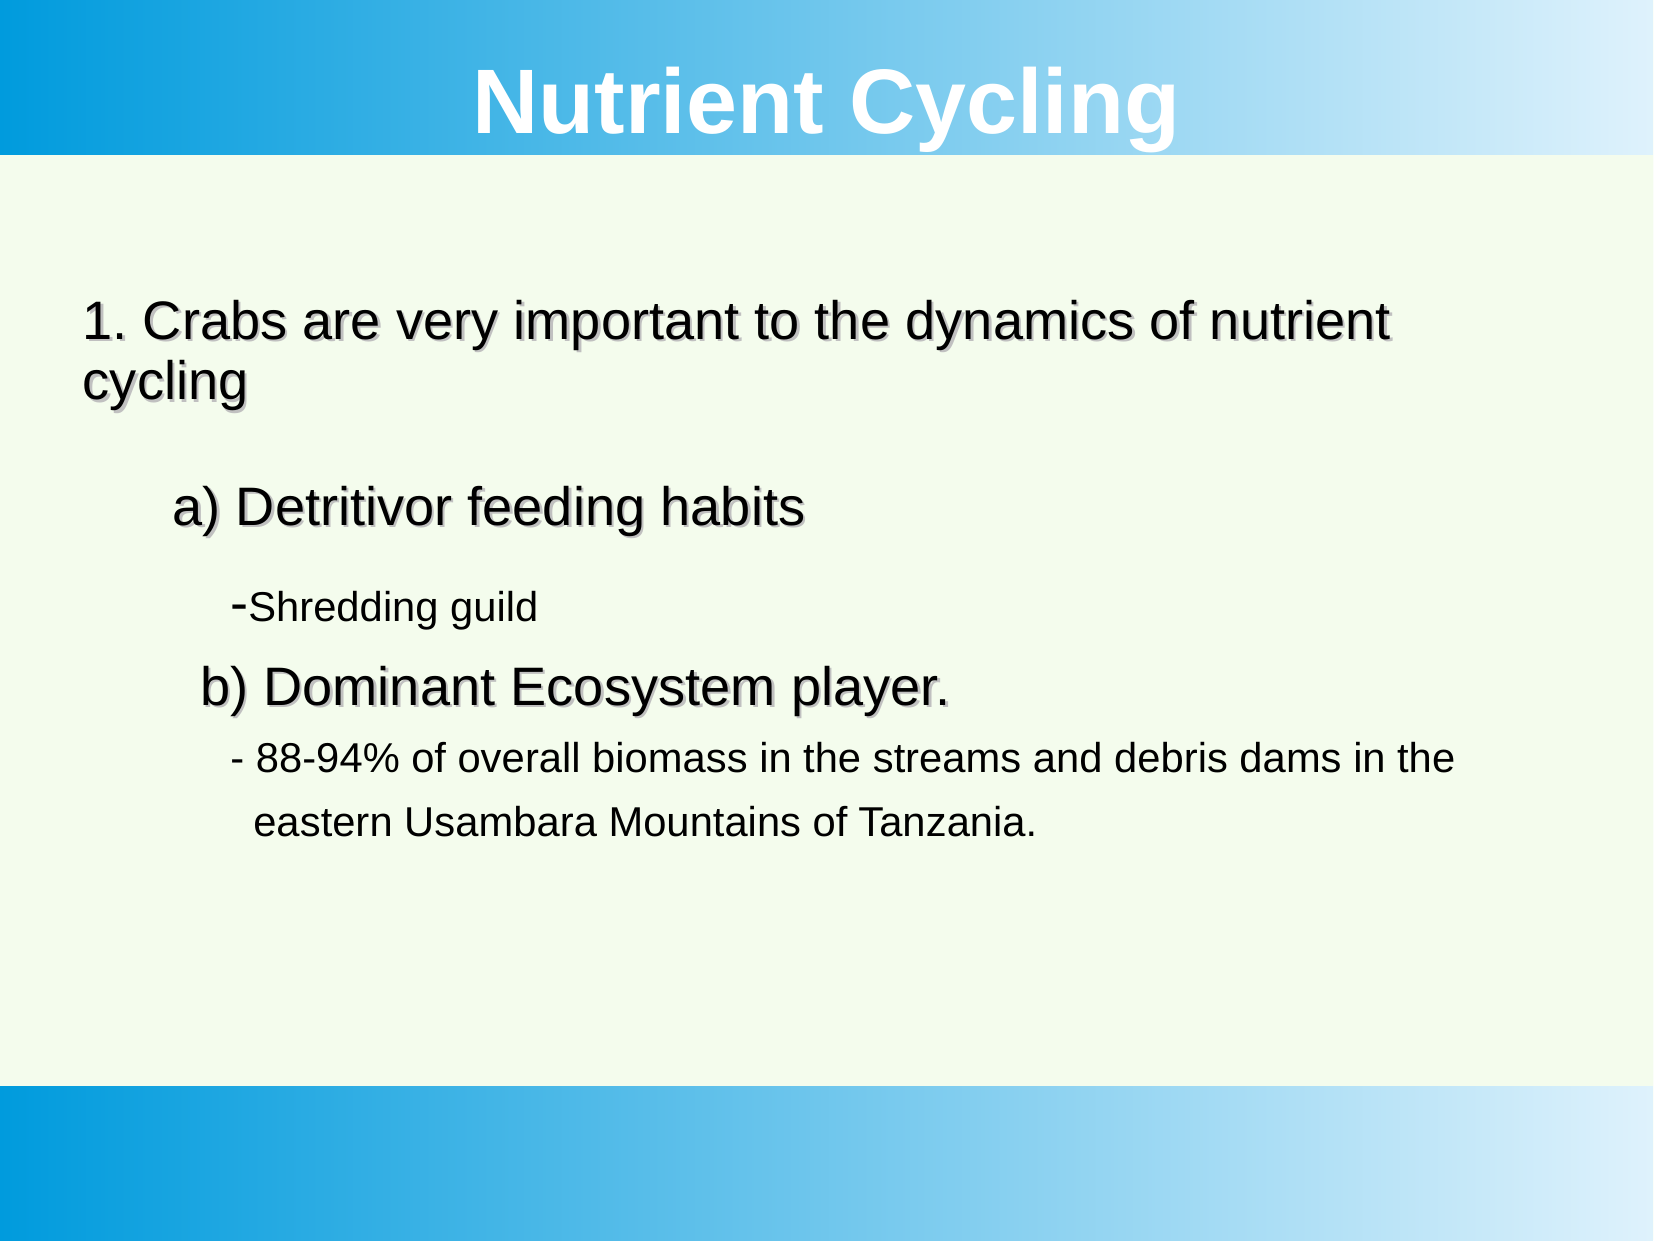

# Nutrient Cycling
1. Crabs are very important to the dynamics of nutrient cycling
 a) Detritivor feeding habits
 		-Shredding guild
 b) Dominant Ecosystem player.
 		- 88-94% of overall biomass in the streams and debris dams in the
 		 eastern Usambara Mountains of Tanzania.